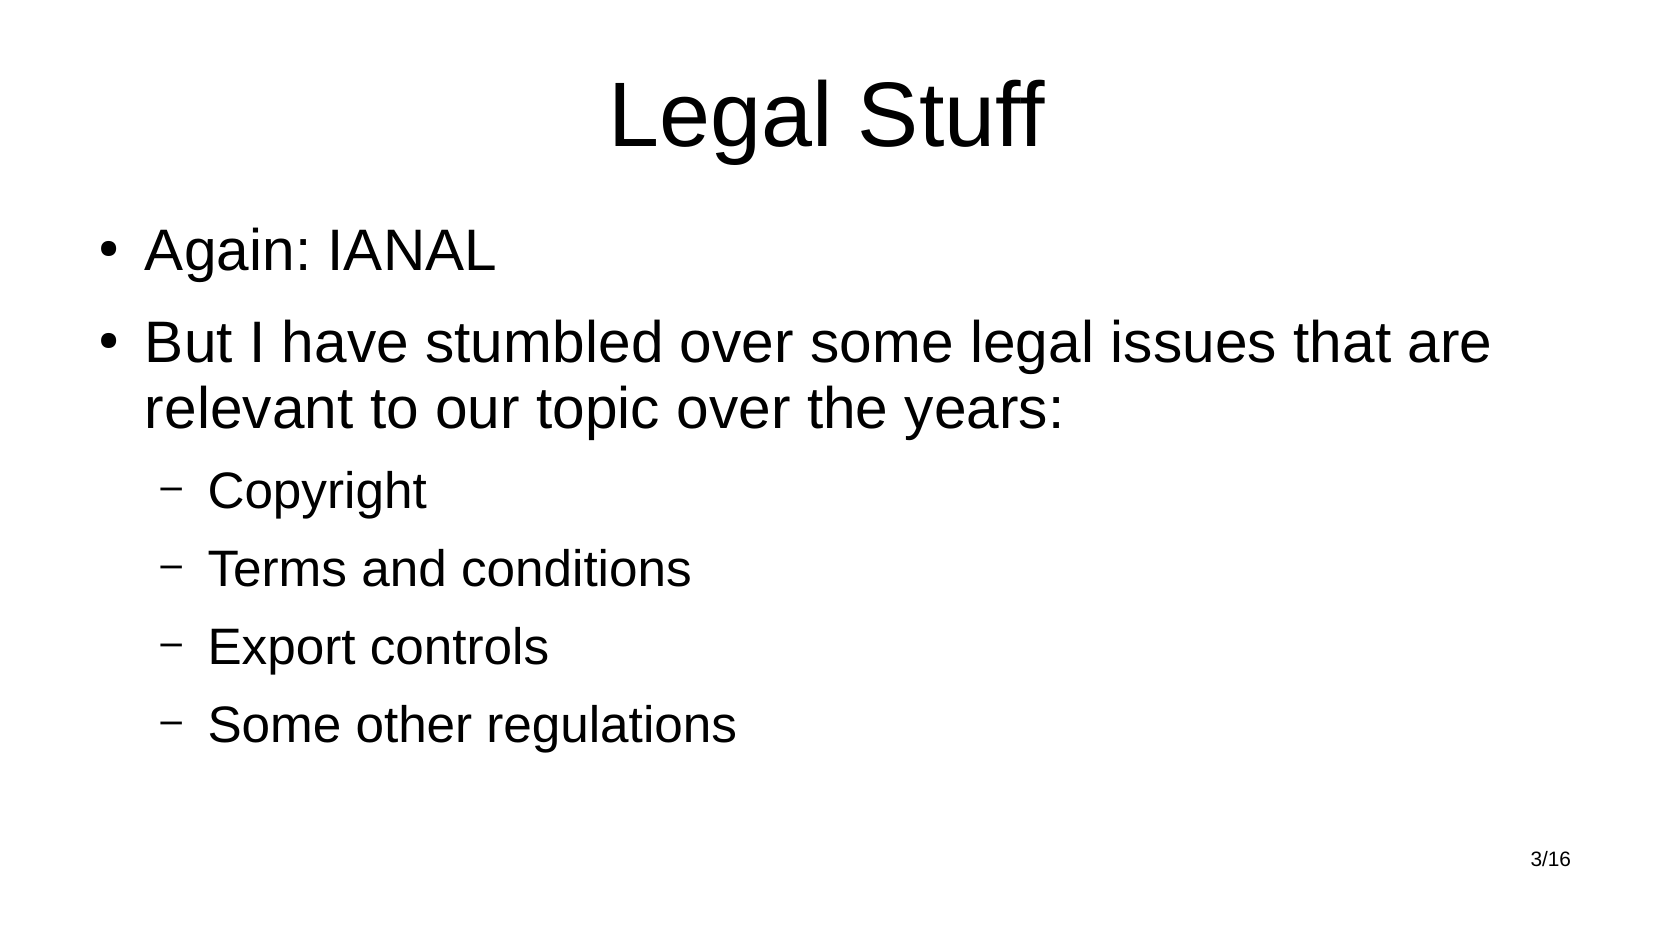

# Legal Stuff
Again: IANAL
But I have stumbled over some legal issues that are relevant to our topic over the years:
Copyright
Terms and conditions
Export controls
Some other regulations
3